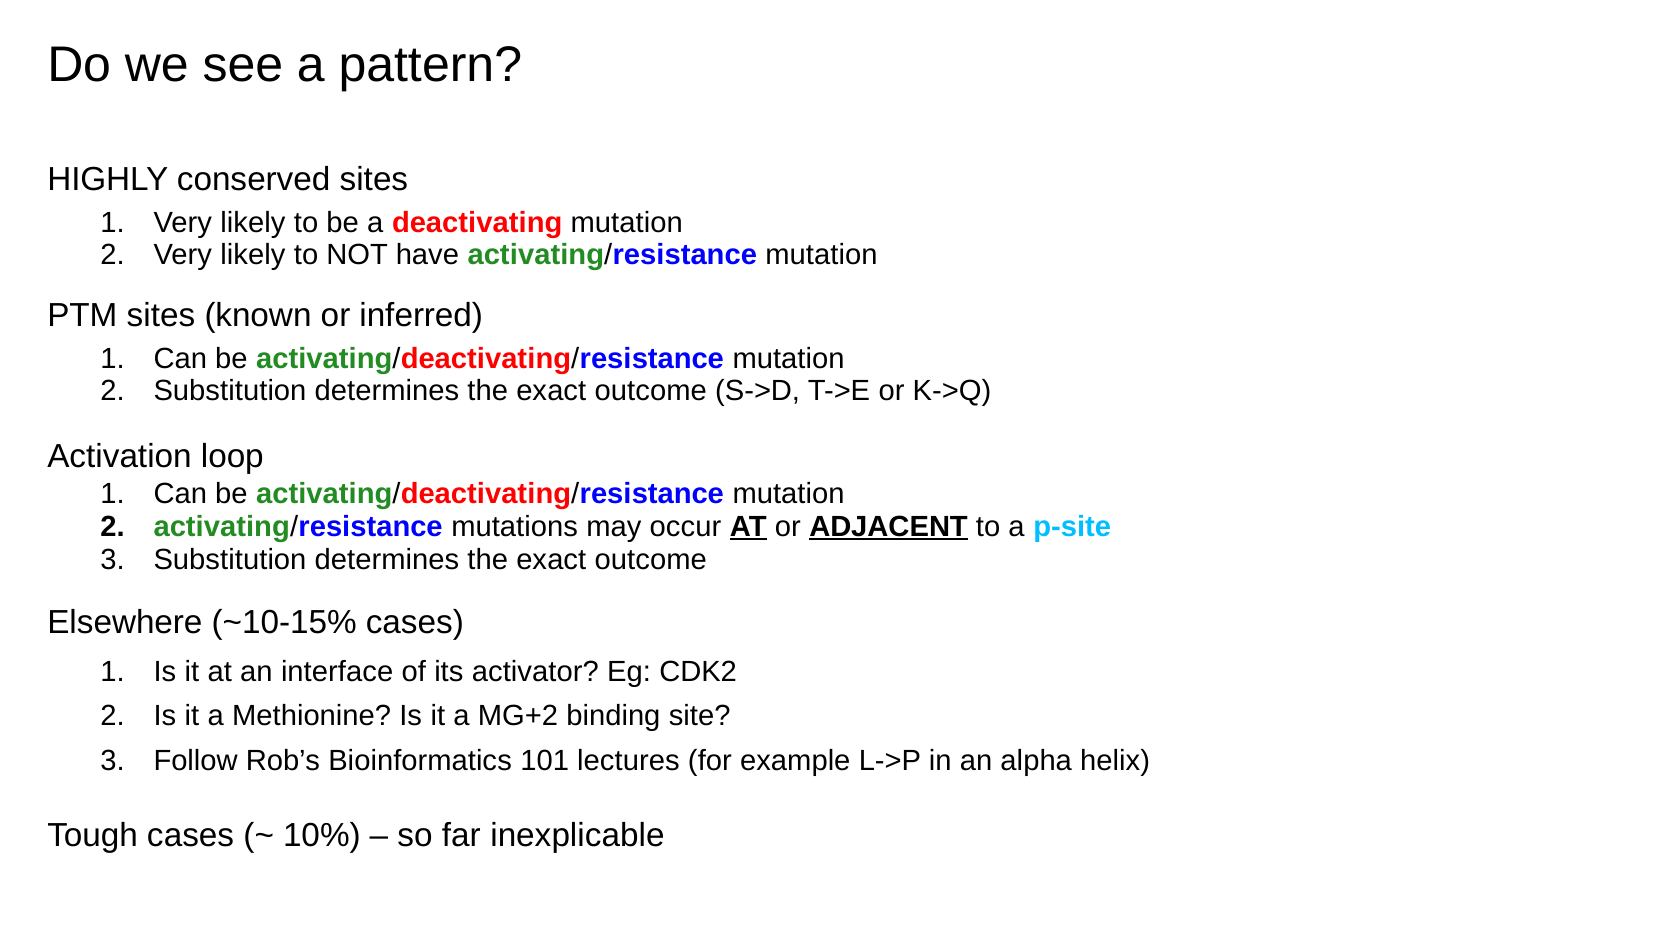

Do we see a pattern?
HIGHLY conserved sites
# Very likely to be a deactivating mutation
Very likely to NOT have activating/resistance mutation
PTM sites (known or inferred)
Can be activating/deactivating/resistance mutation
Substitution determines the exact outcome (S->D, T->E or K->Q)
Activation loop
Can be activating/deactivating/resistance mutation
activating/resistance mutations may occur AT or ADJACENT to a p-site
Substitution determines the exact outcome
Elsewhere (~10-15% cases)
Is it at an interface of its activator? Eg: CDK2
Is it a Methionine? Is it a MG+2 binding site?
Follow Rob’s Bioinformatics 101 lectures (for example L->P in an alpha helix)
Tough cases (~ 10%) – so far inexplicable